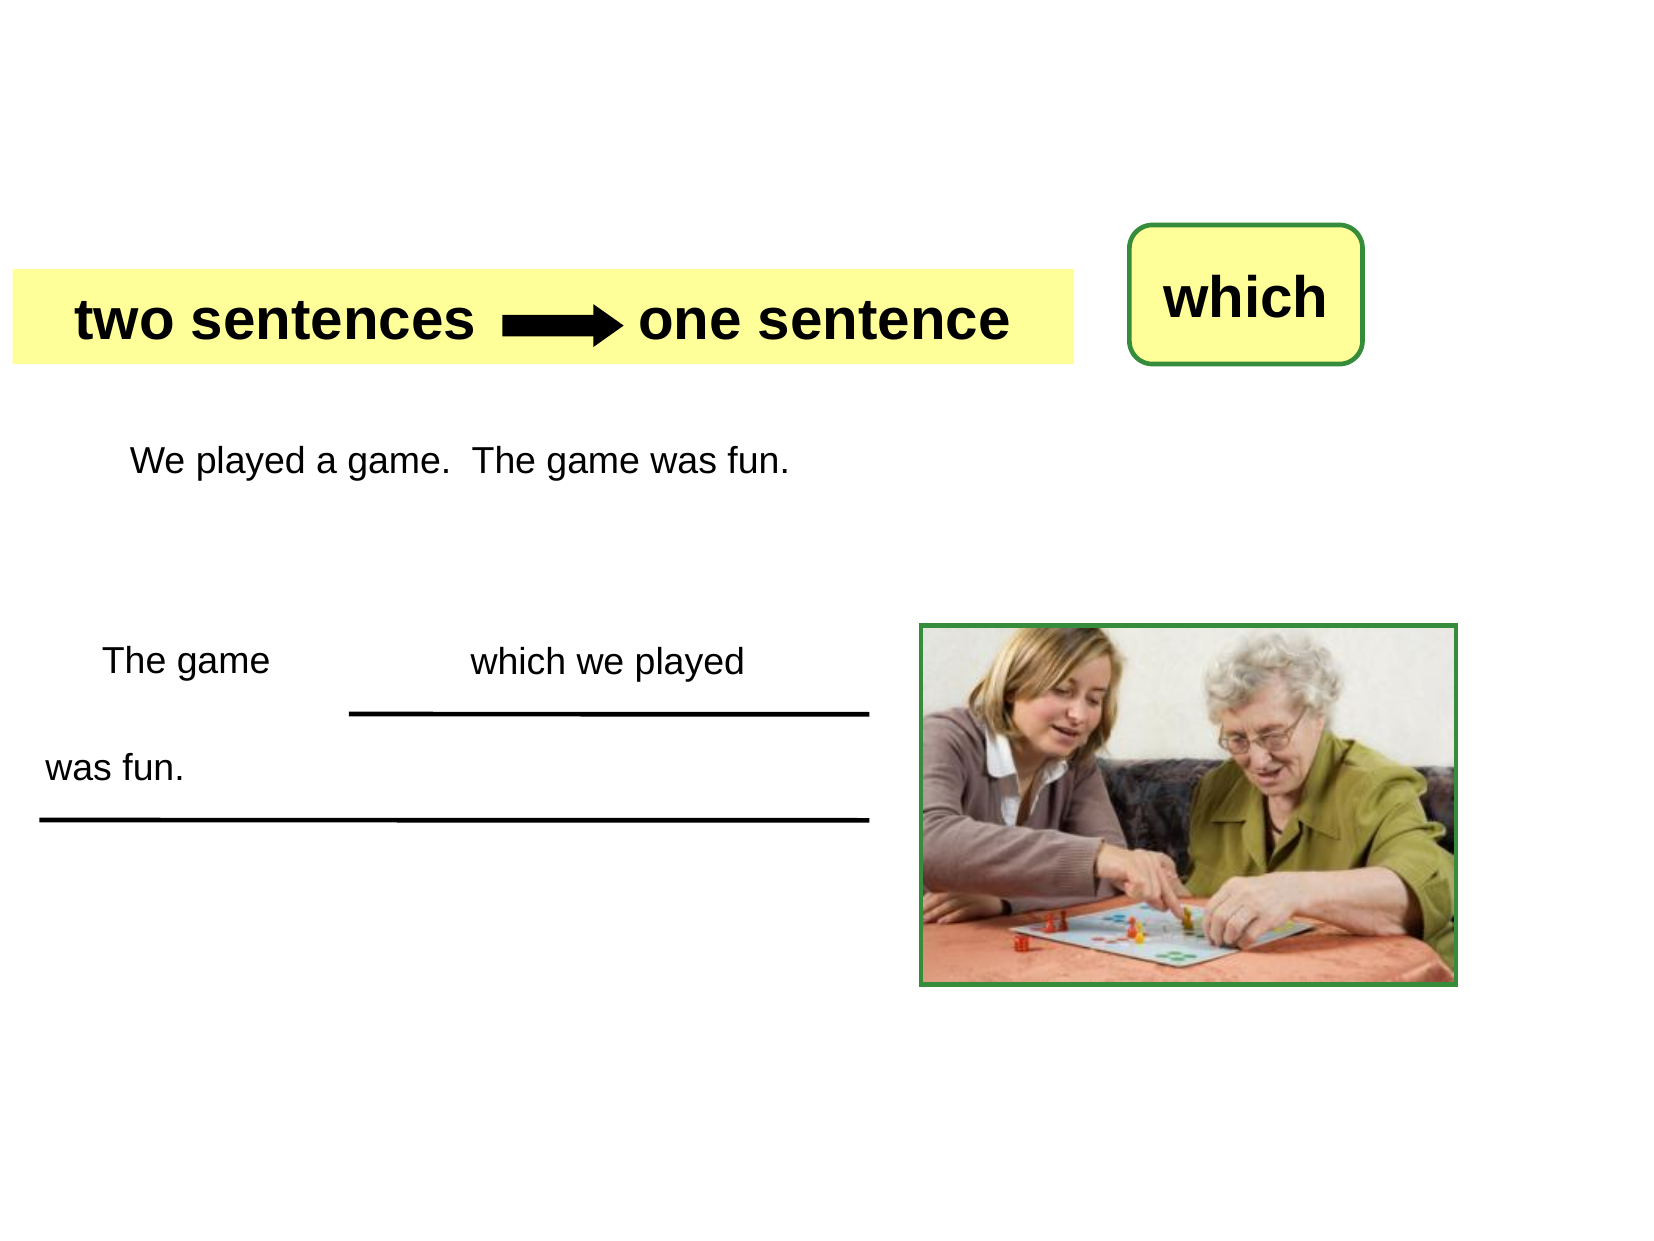

12-4 LET’S PRACTICE
which
two sentences one sentence
We played a game. The game was fun.
The game
which we played
was fun.